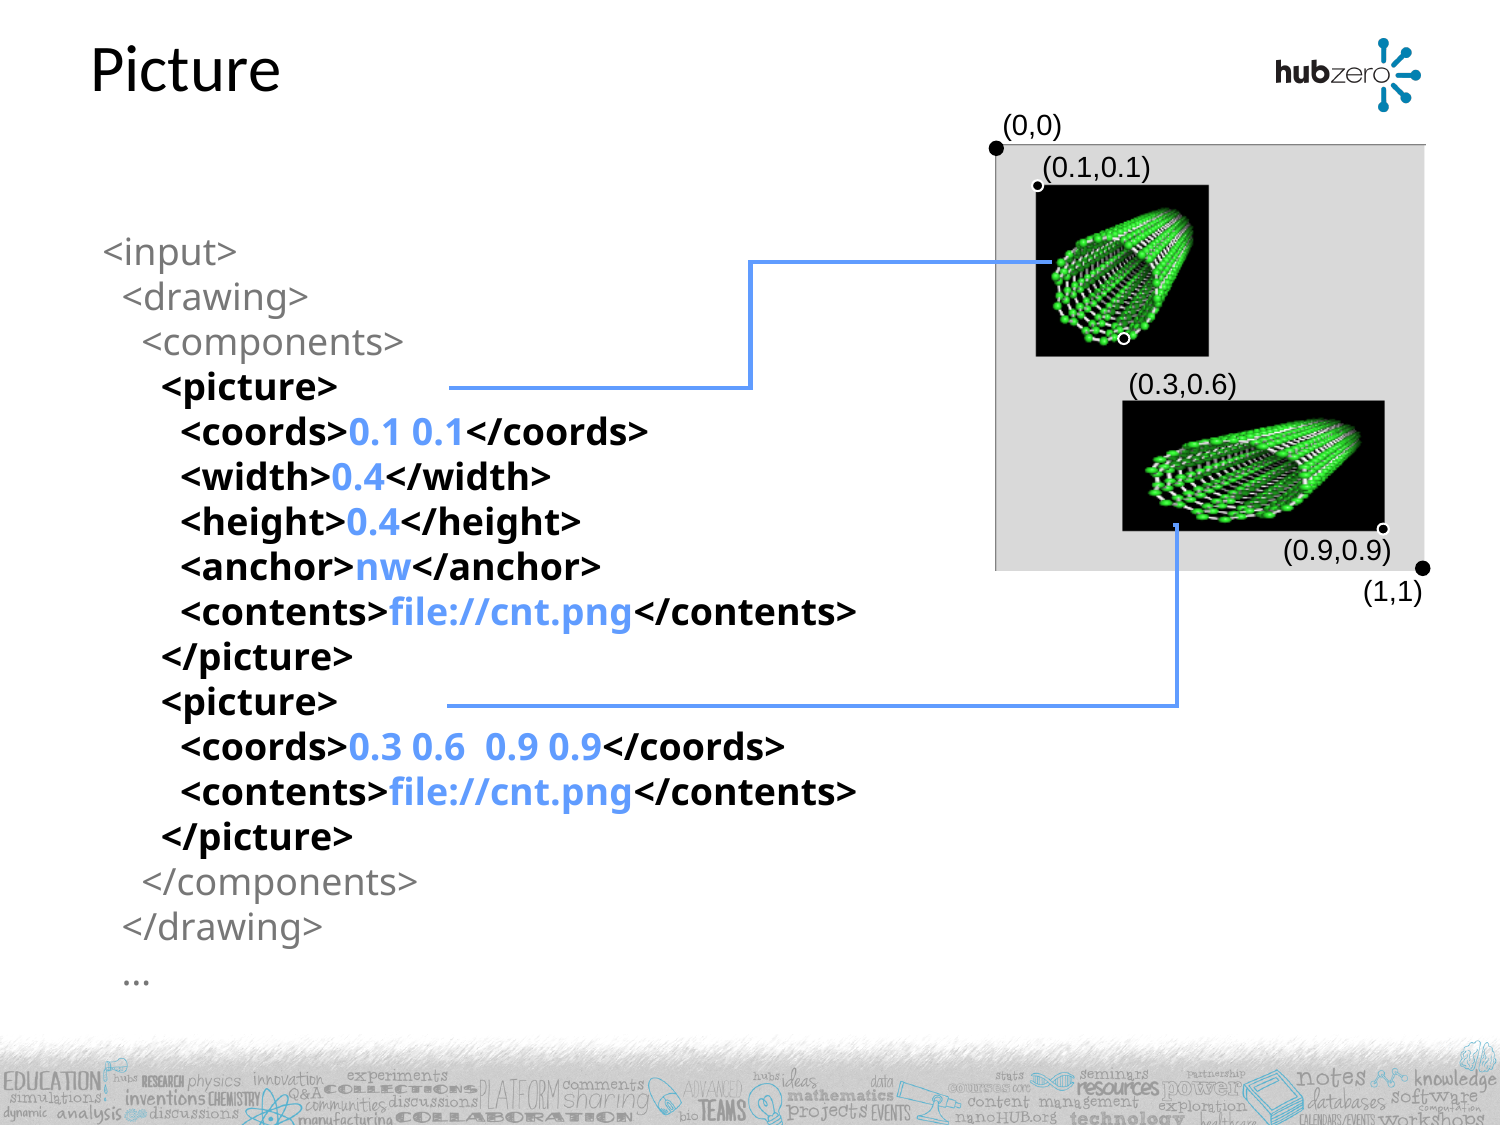

Picture
(0,0)
(0.1,0.1)
(0.3,0.6)
(0.9,0.9)
(1,1)
<input>
 <drawing>
 <components>
 <picture>
 <coords>0.1 0.1</coords>
 <width>0.4</width>
 <height>0.4</height>
 <anchor>nw</anchor>
 <contents>file://cnt.png</contents>
 </picture>
 <picture>
 <coords>0.3 0.6 0.9 0.9</coords>
 <contents>file://cnt.png</contents>
 </picture>
 </components>
 </drawing>
 …